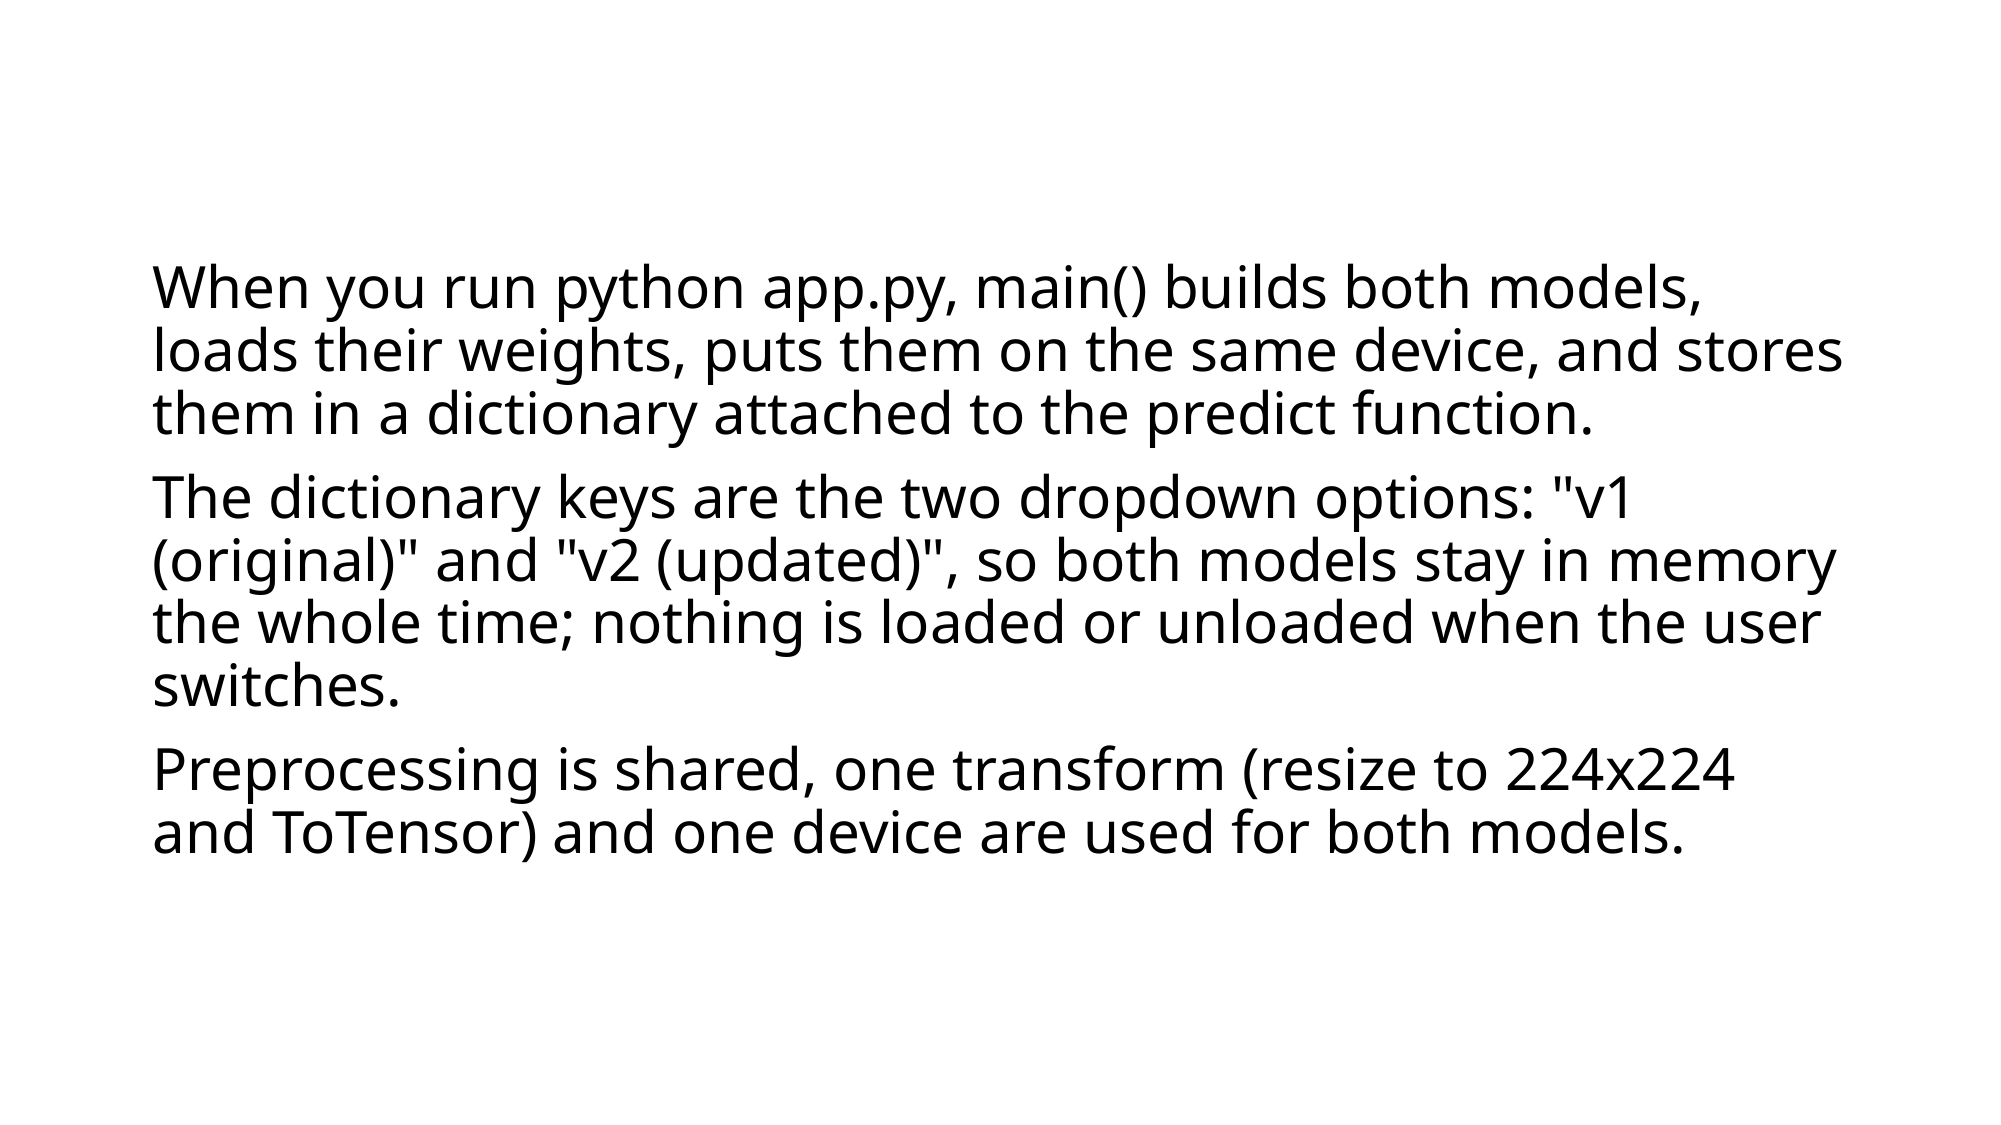

# When you run python app.py, main() builds both models, loads their weights, puts them on the same device, and stores them in a dictionary attached to the predict function.
The dictionary keys are the two dropdown options: "v1 (original)" and "v2 (updated)", so both models stay in memory the whole time; nothing is loaded or unloaded when the user switches.
Preprocessing is shared, one transform (resize to 224x224 and ToTensor) and one device are used for both models.